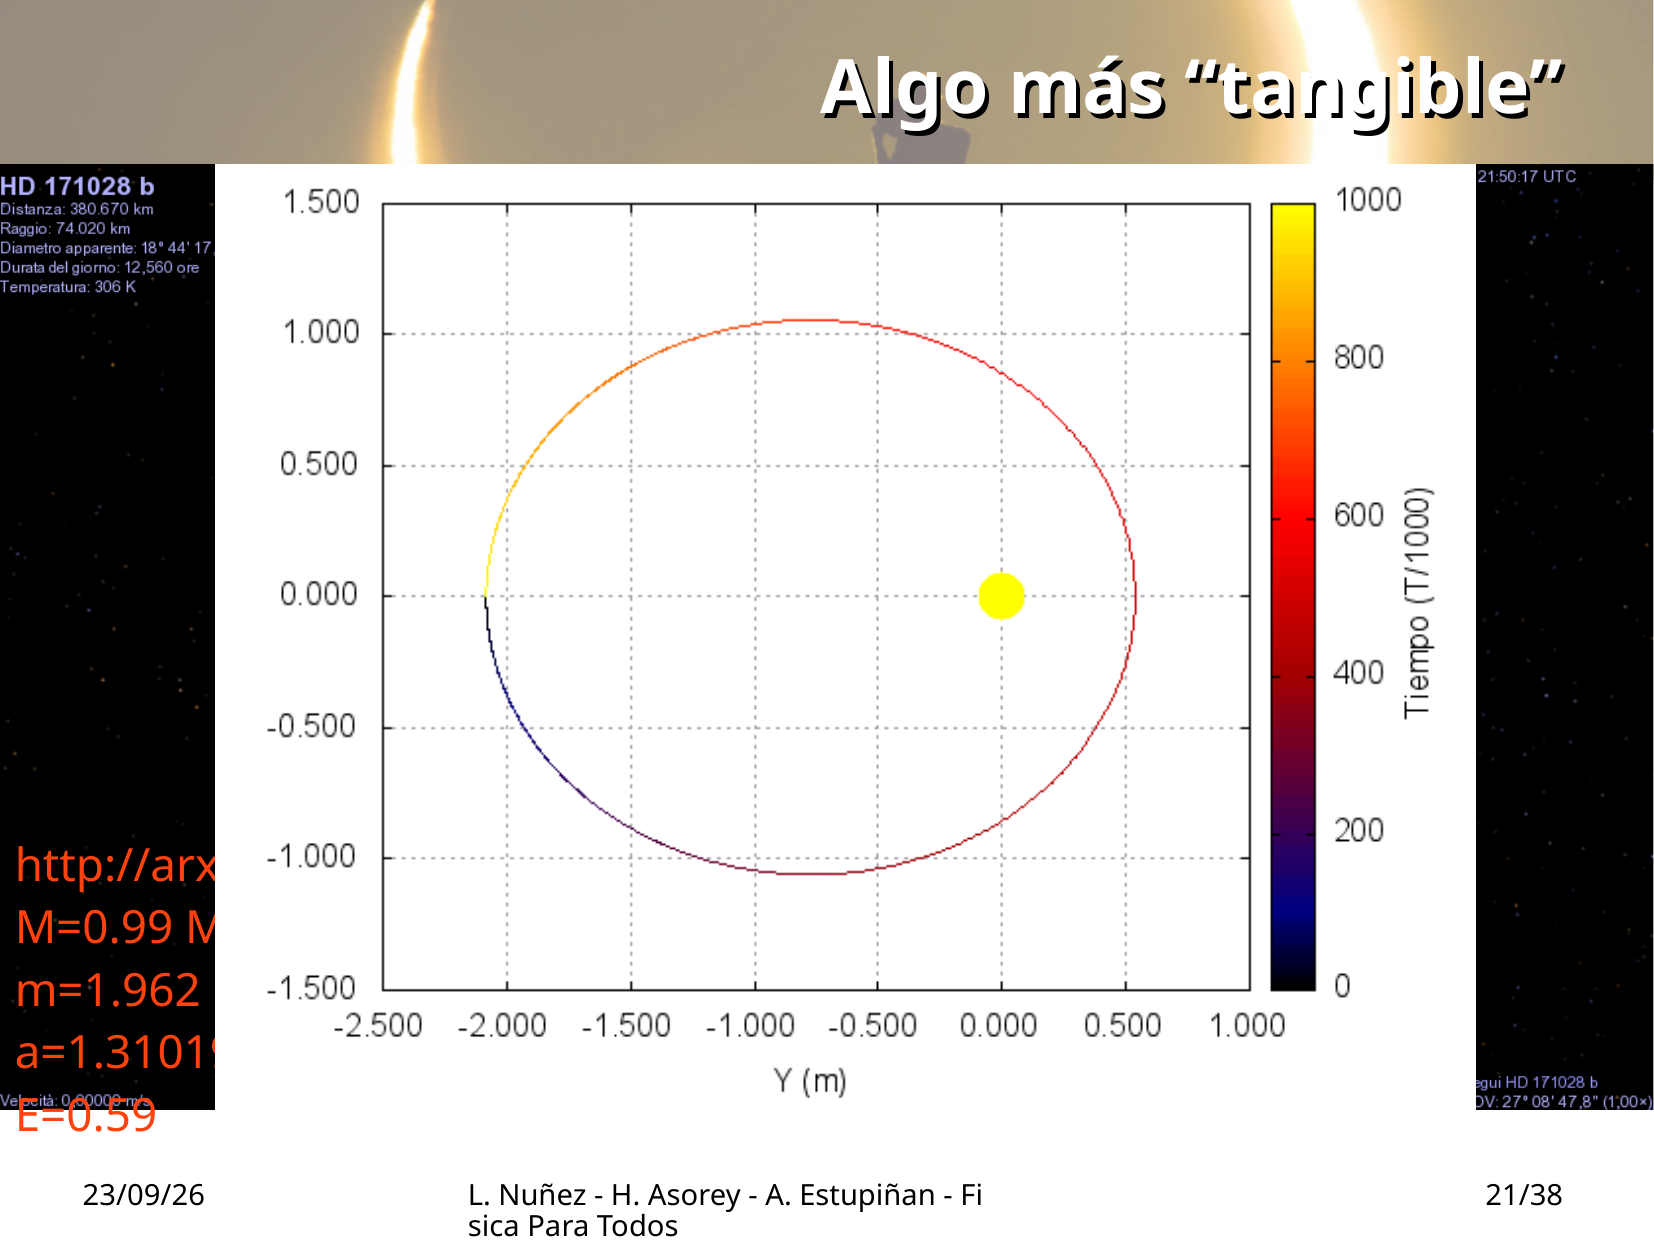

# Algo más “tangible”
http://arxiv.org/abs/0708.0954
M=0.99 M_Sol
m=1.962 m_Jup
a=1.31019 UA
E=0.59
L. Nuñez - H. Asorey - A. Estupiñan - Fisica Para Todos
21